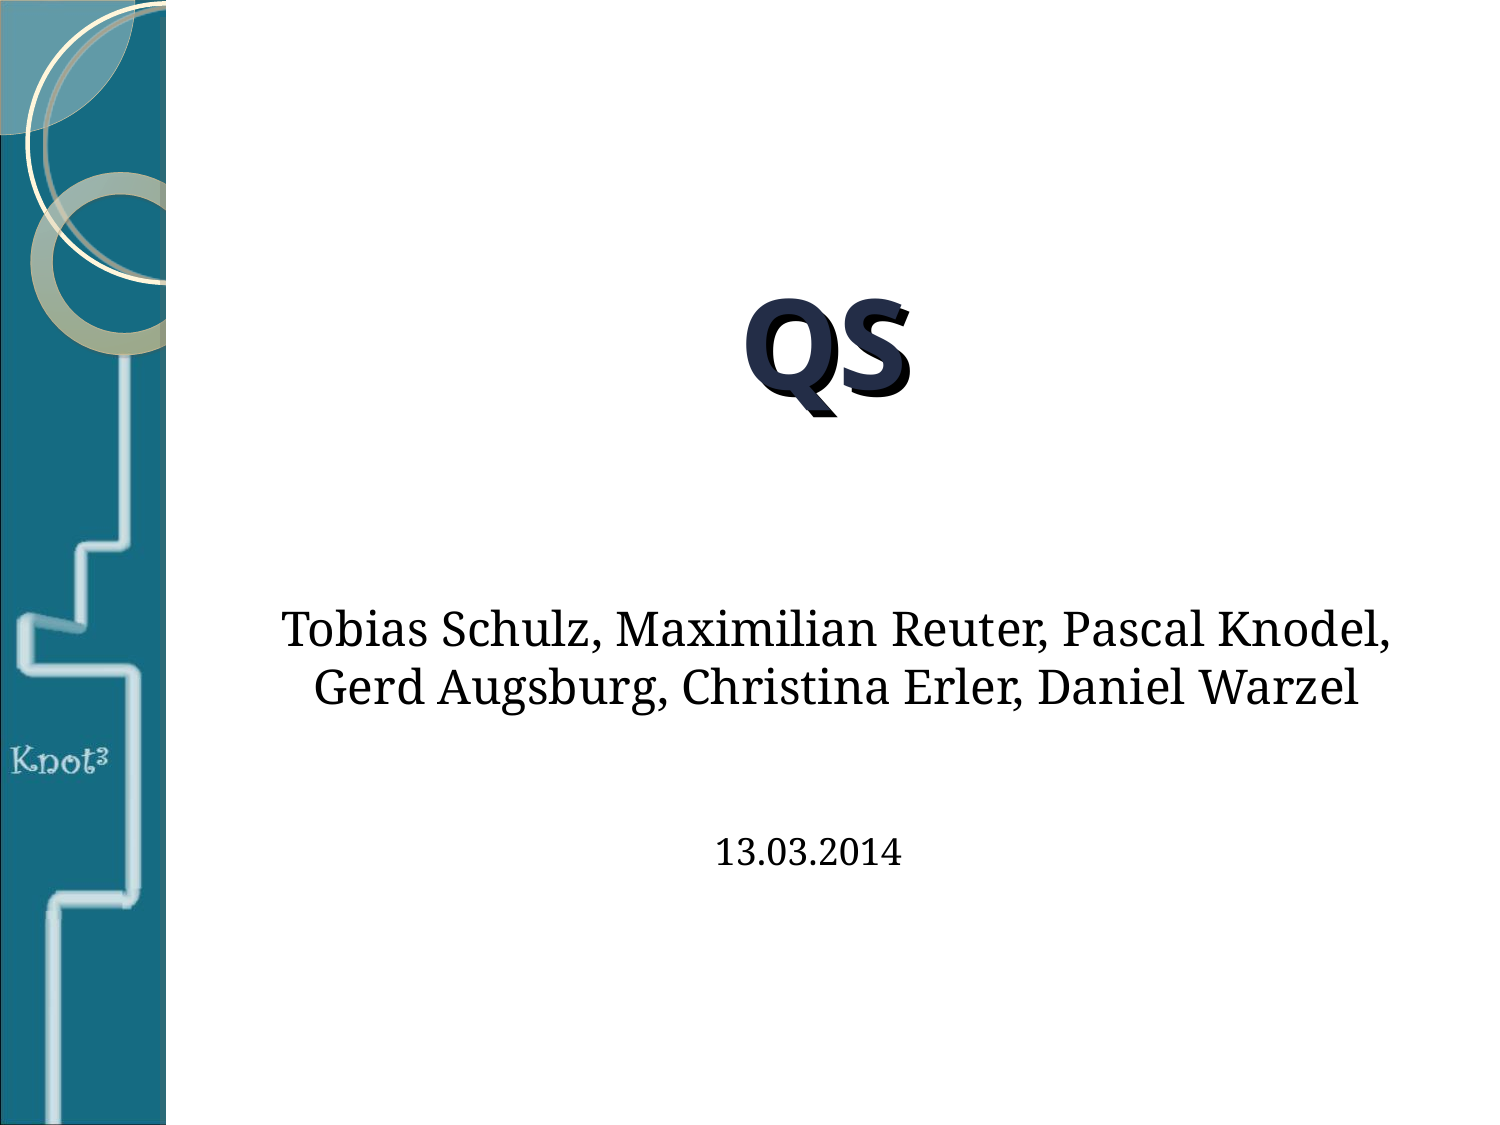

# QS
Tobias Schulz, Maximilian Reuter, Pascal Knodel,
Gerd Augsburg, Christina Erler, Daniel Warzel
13.03.2014